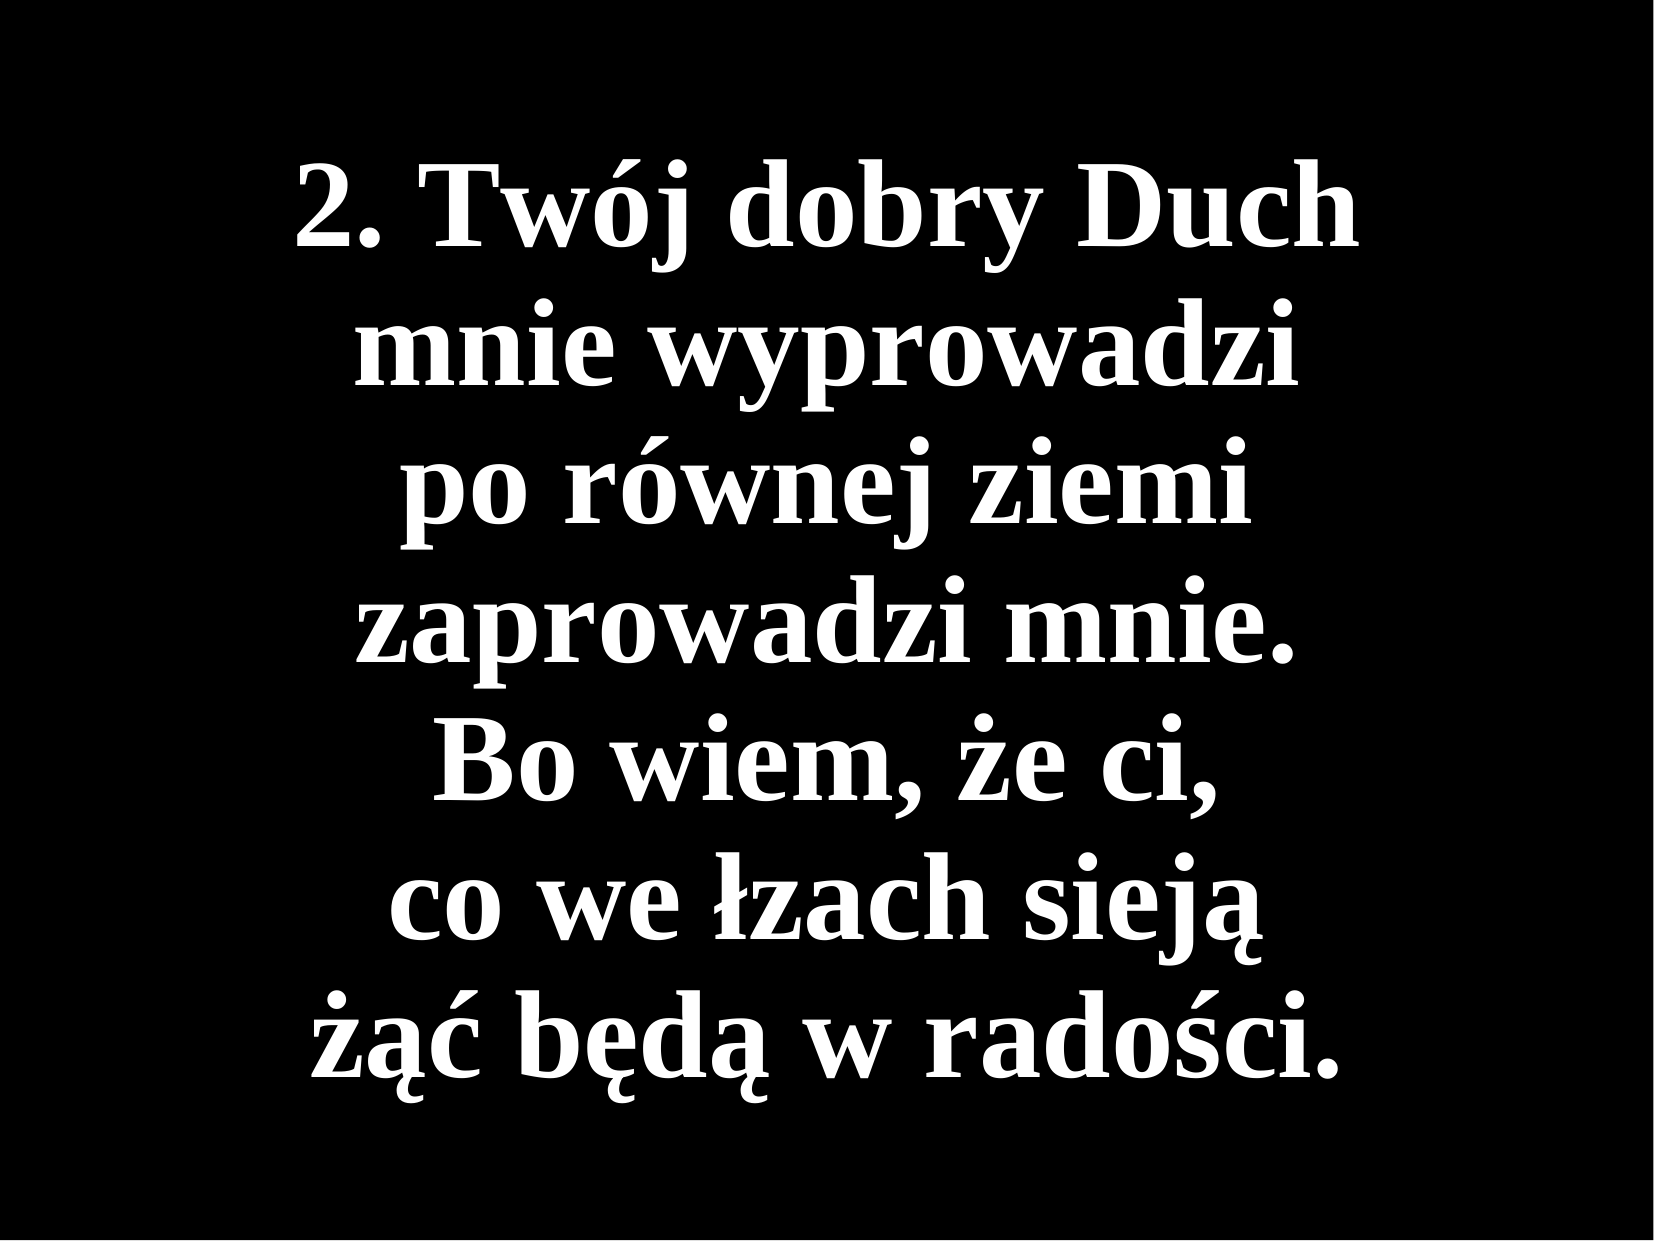

# 2. Twój dobry Duch mnie wyprowadzi po równej ziemi zaprowadzi mnie. Bo wiem, że ci, co we łzach sieją żąć będą w radości.